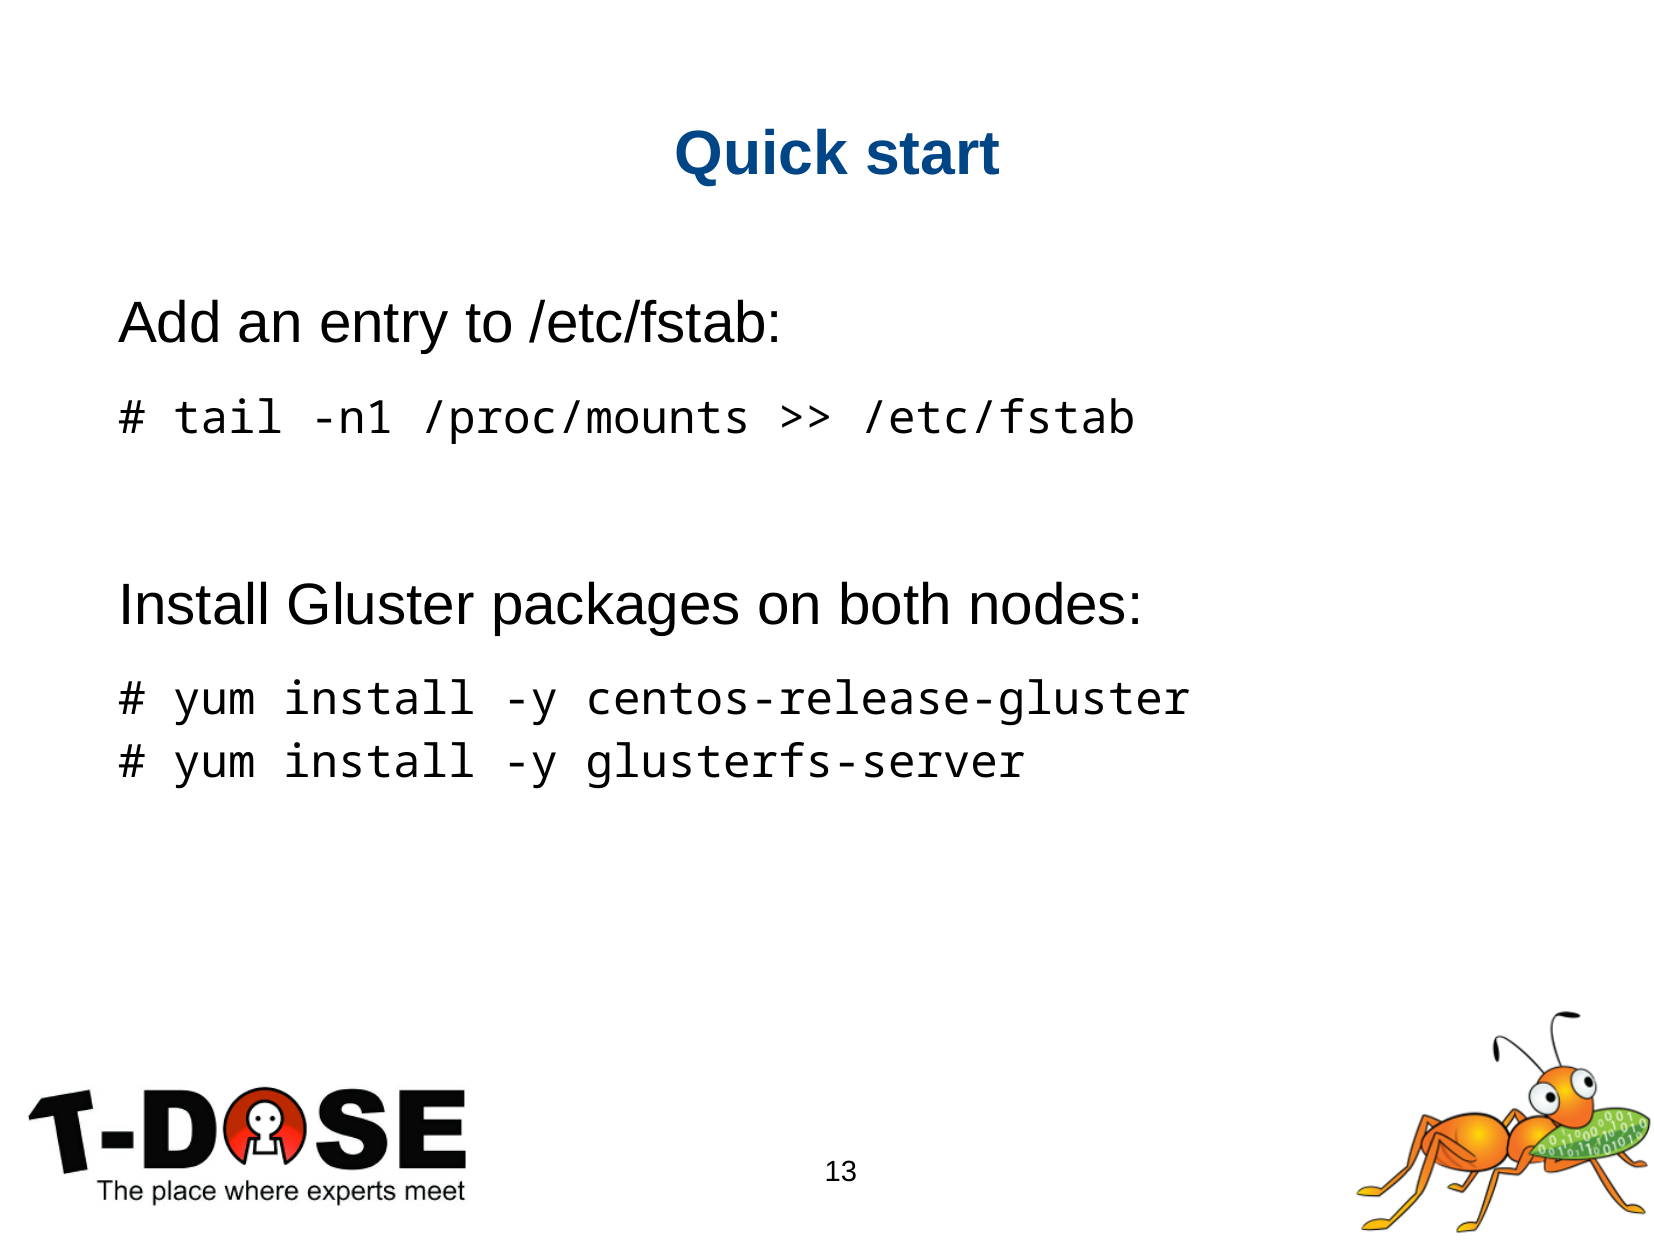

# Quick start
Add an entry to /etc/fstab:
# tail -n1 /proc/mounts >> /etc/fstab
Install Gluster packages on both nodes:
# yum install -y centos-release-gluster # yum install -y glusterfs-server
13